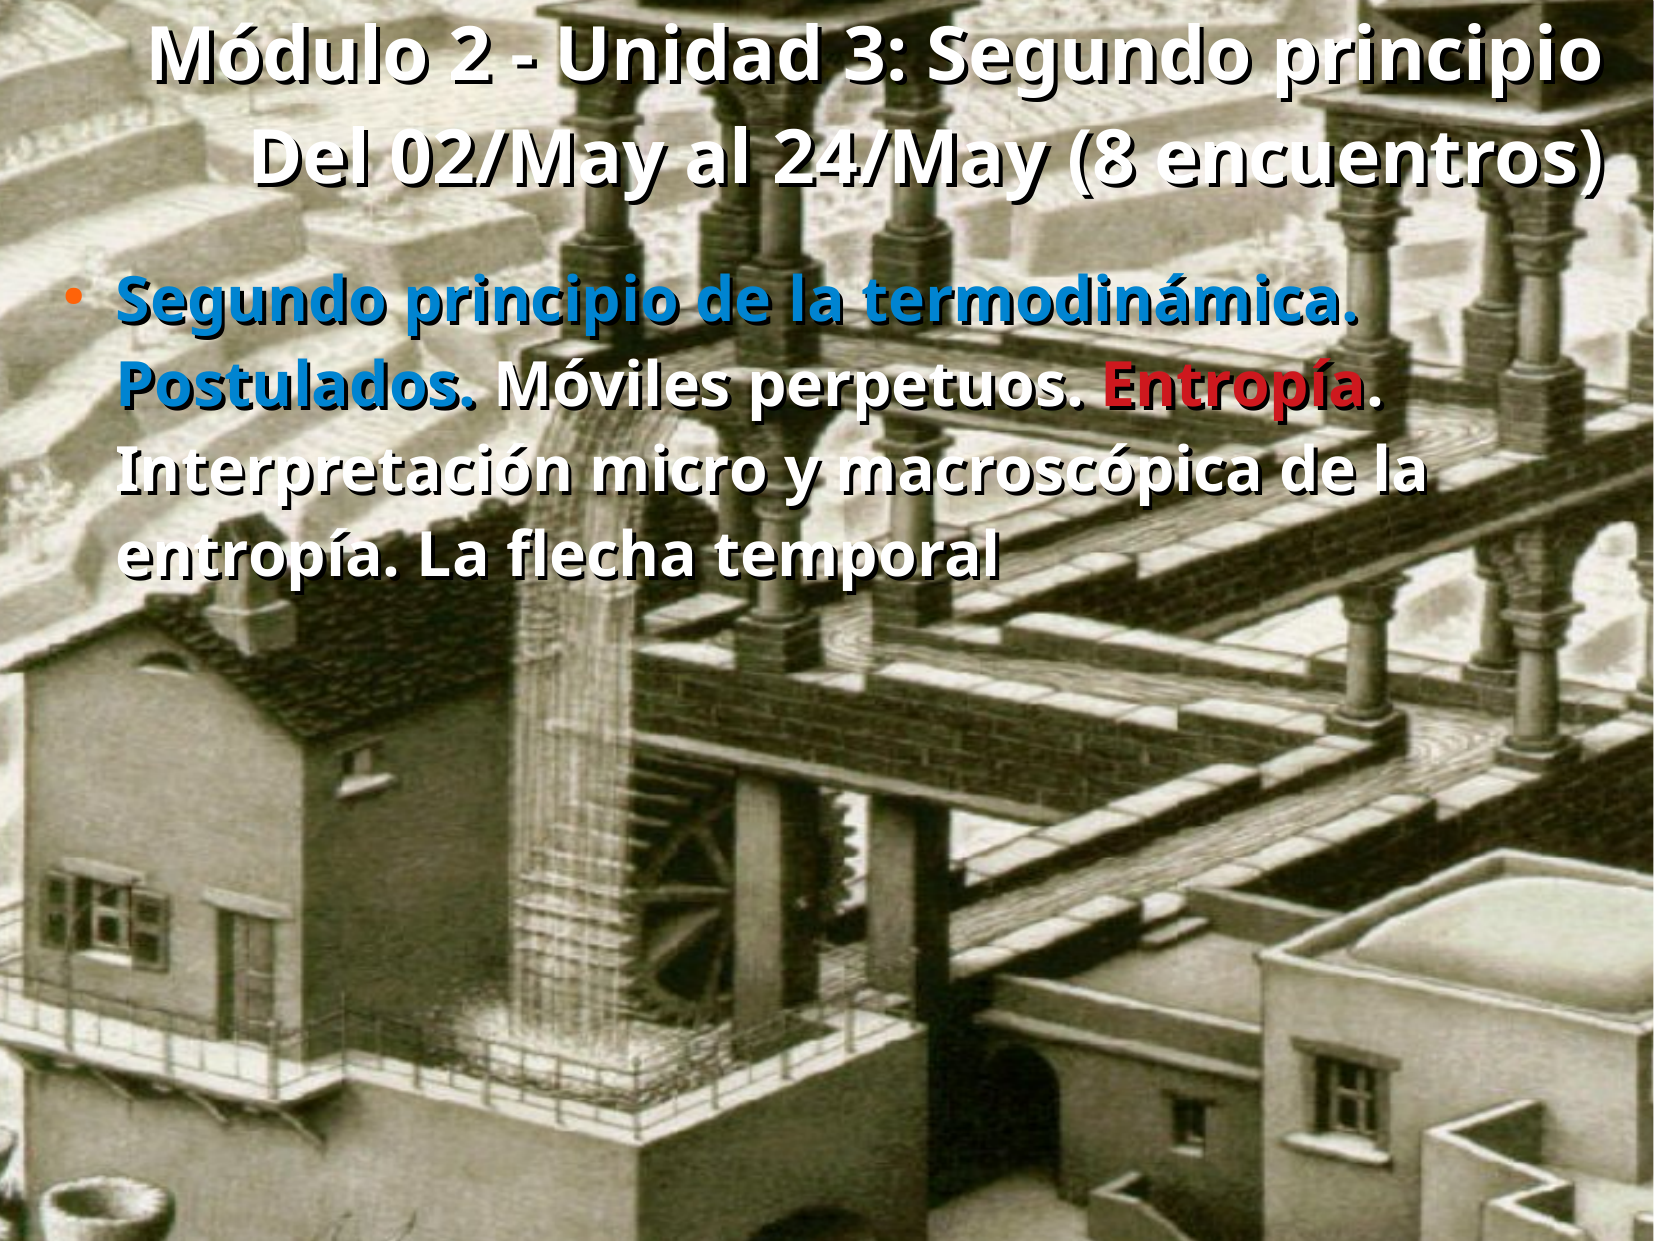

# Módulo 2 - Unidad 3: Segundo principio Del 02/May al 24/May (8 encuentros)
Segundo principio de la termodinámica. Postulados. Móviles perpetuos. Entropía. Interpretación micro y macroscópica de la entropía. La flecha temporal
May 12, 2020
H. Asorey - F3B 2020
3